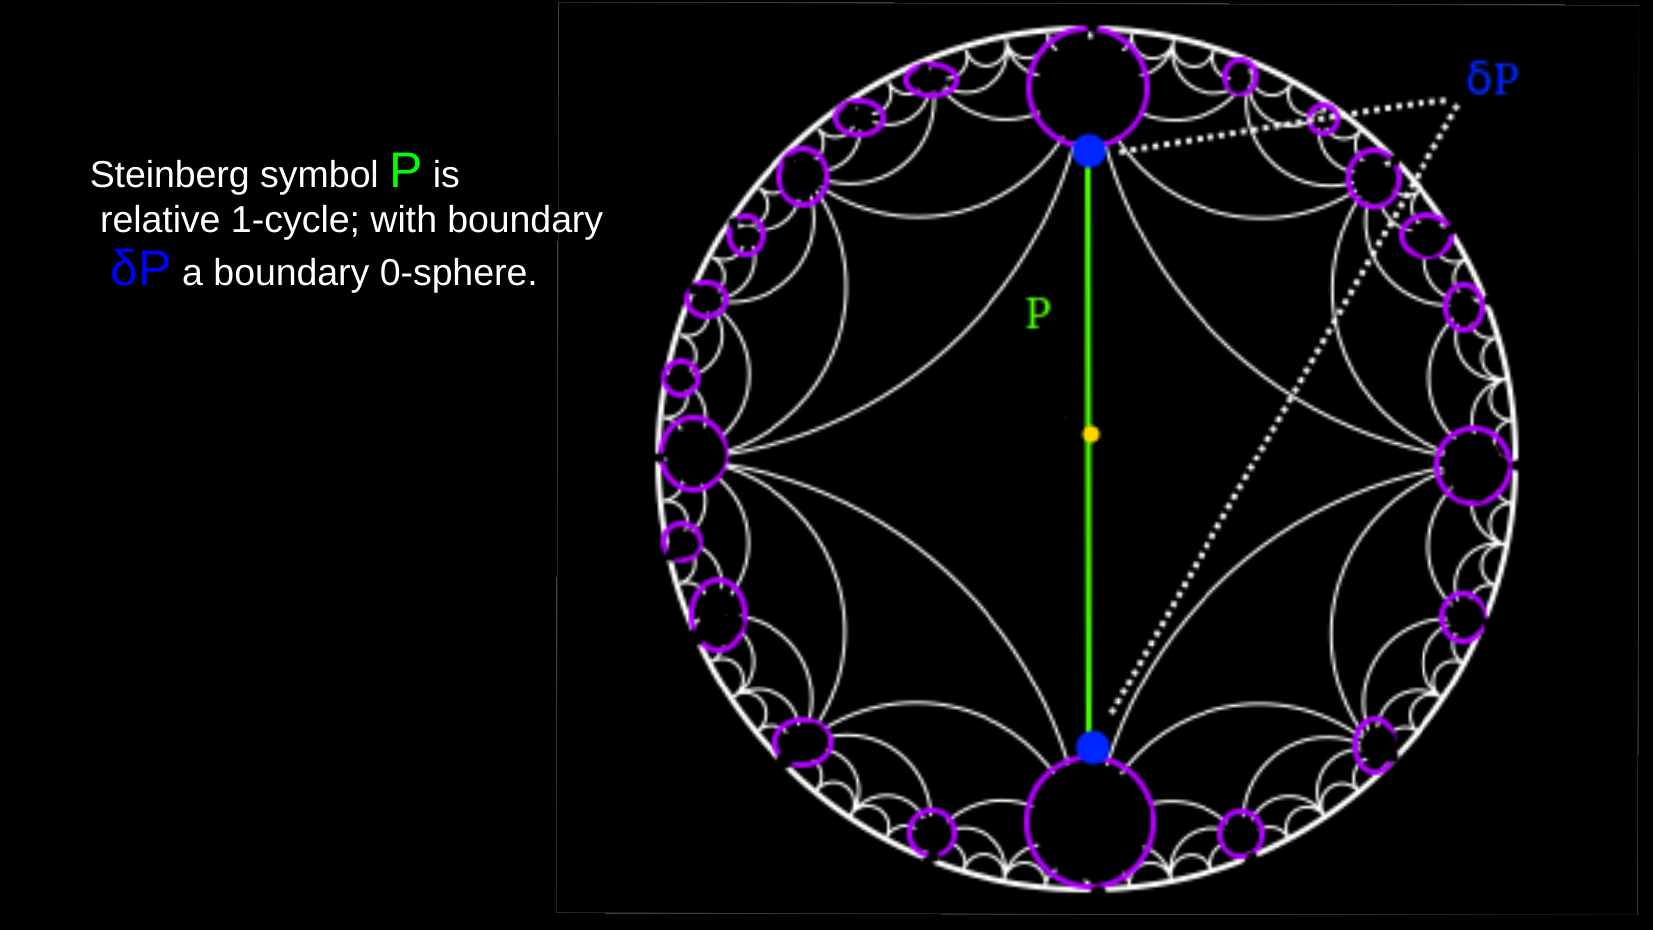

Steinberg symbol P is
 relative 1-cycle; with boundary δP a boundary 0-sphere.